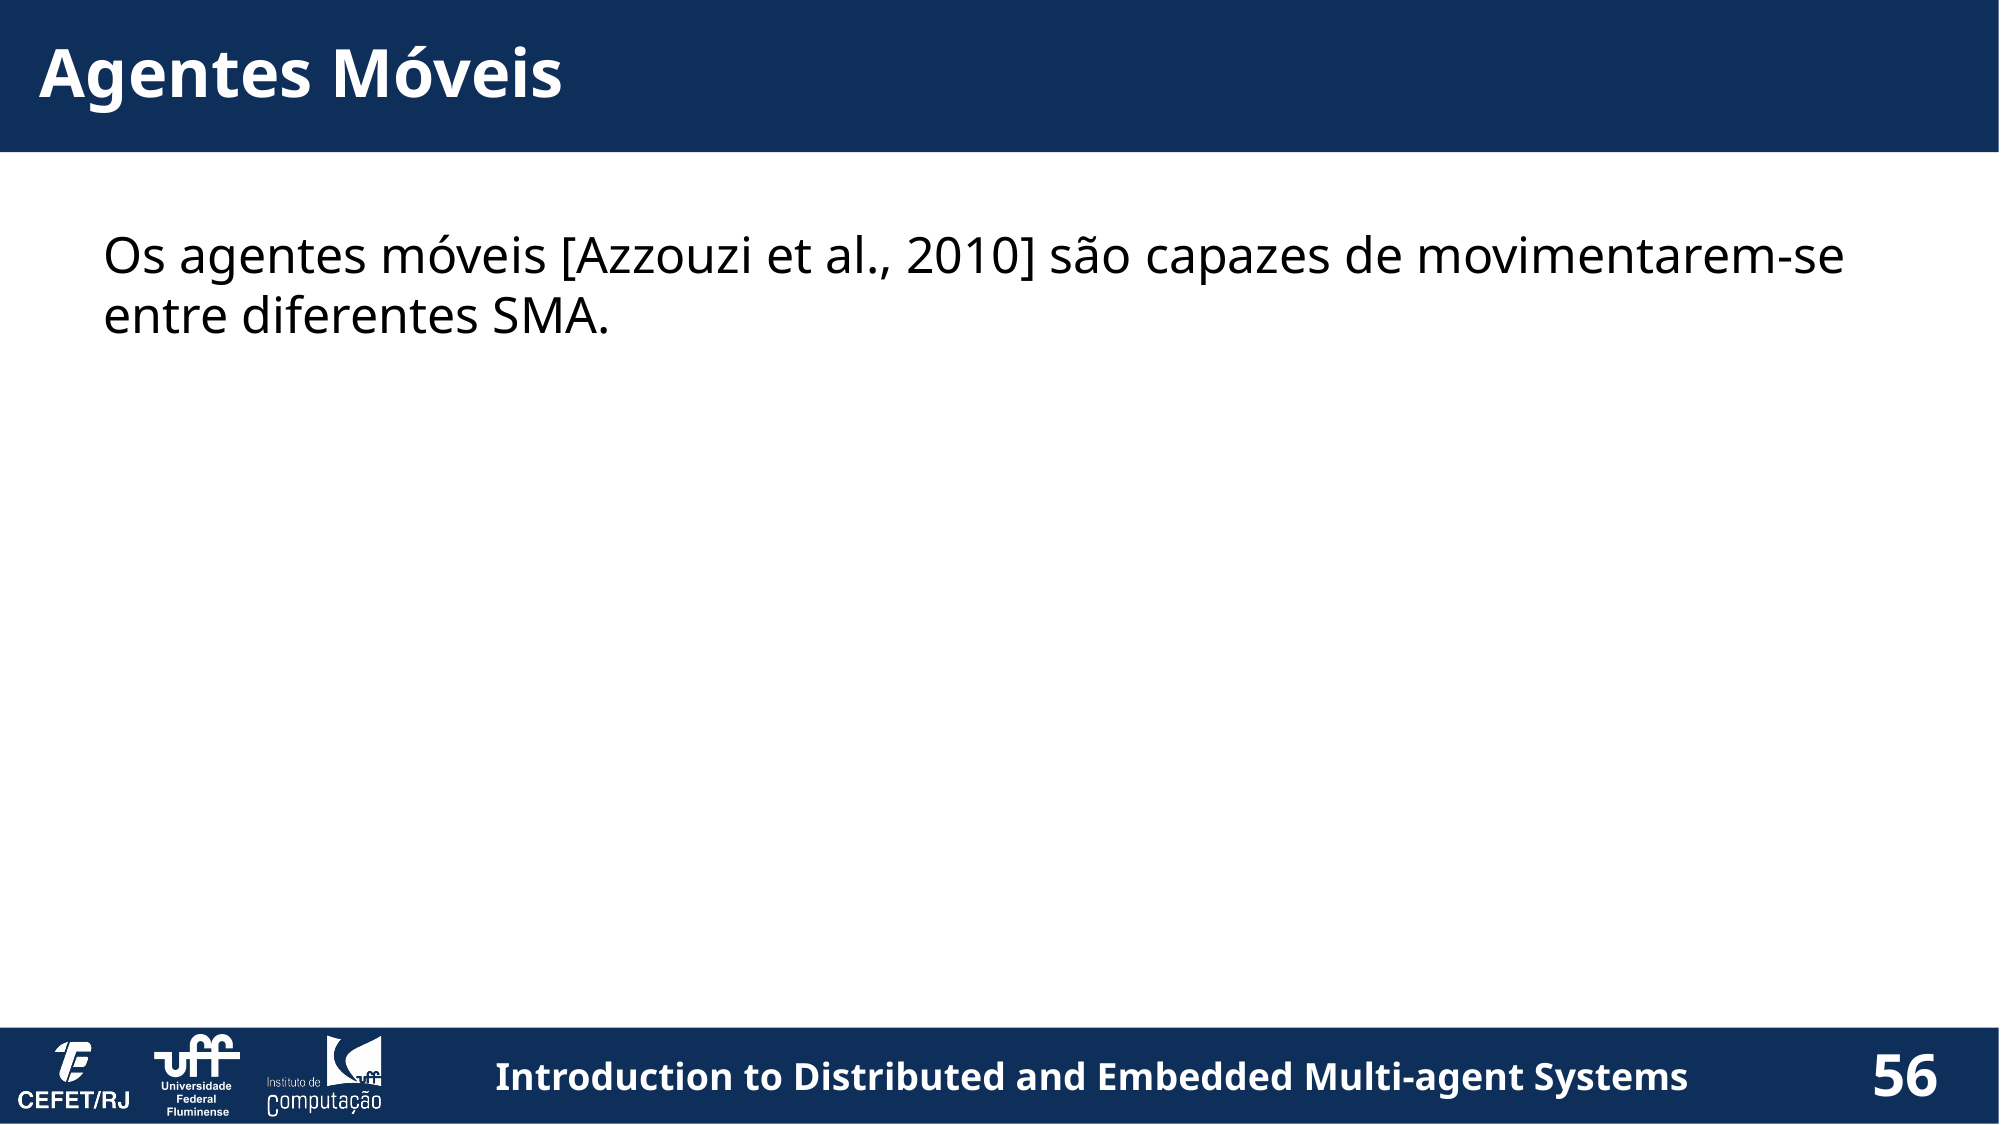

Agentes Móveis
Os agentes móveis [Azzouzi et al., 2010] são capazes de movimentarem-se entre diferentes SMA.